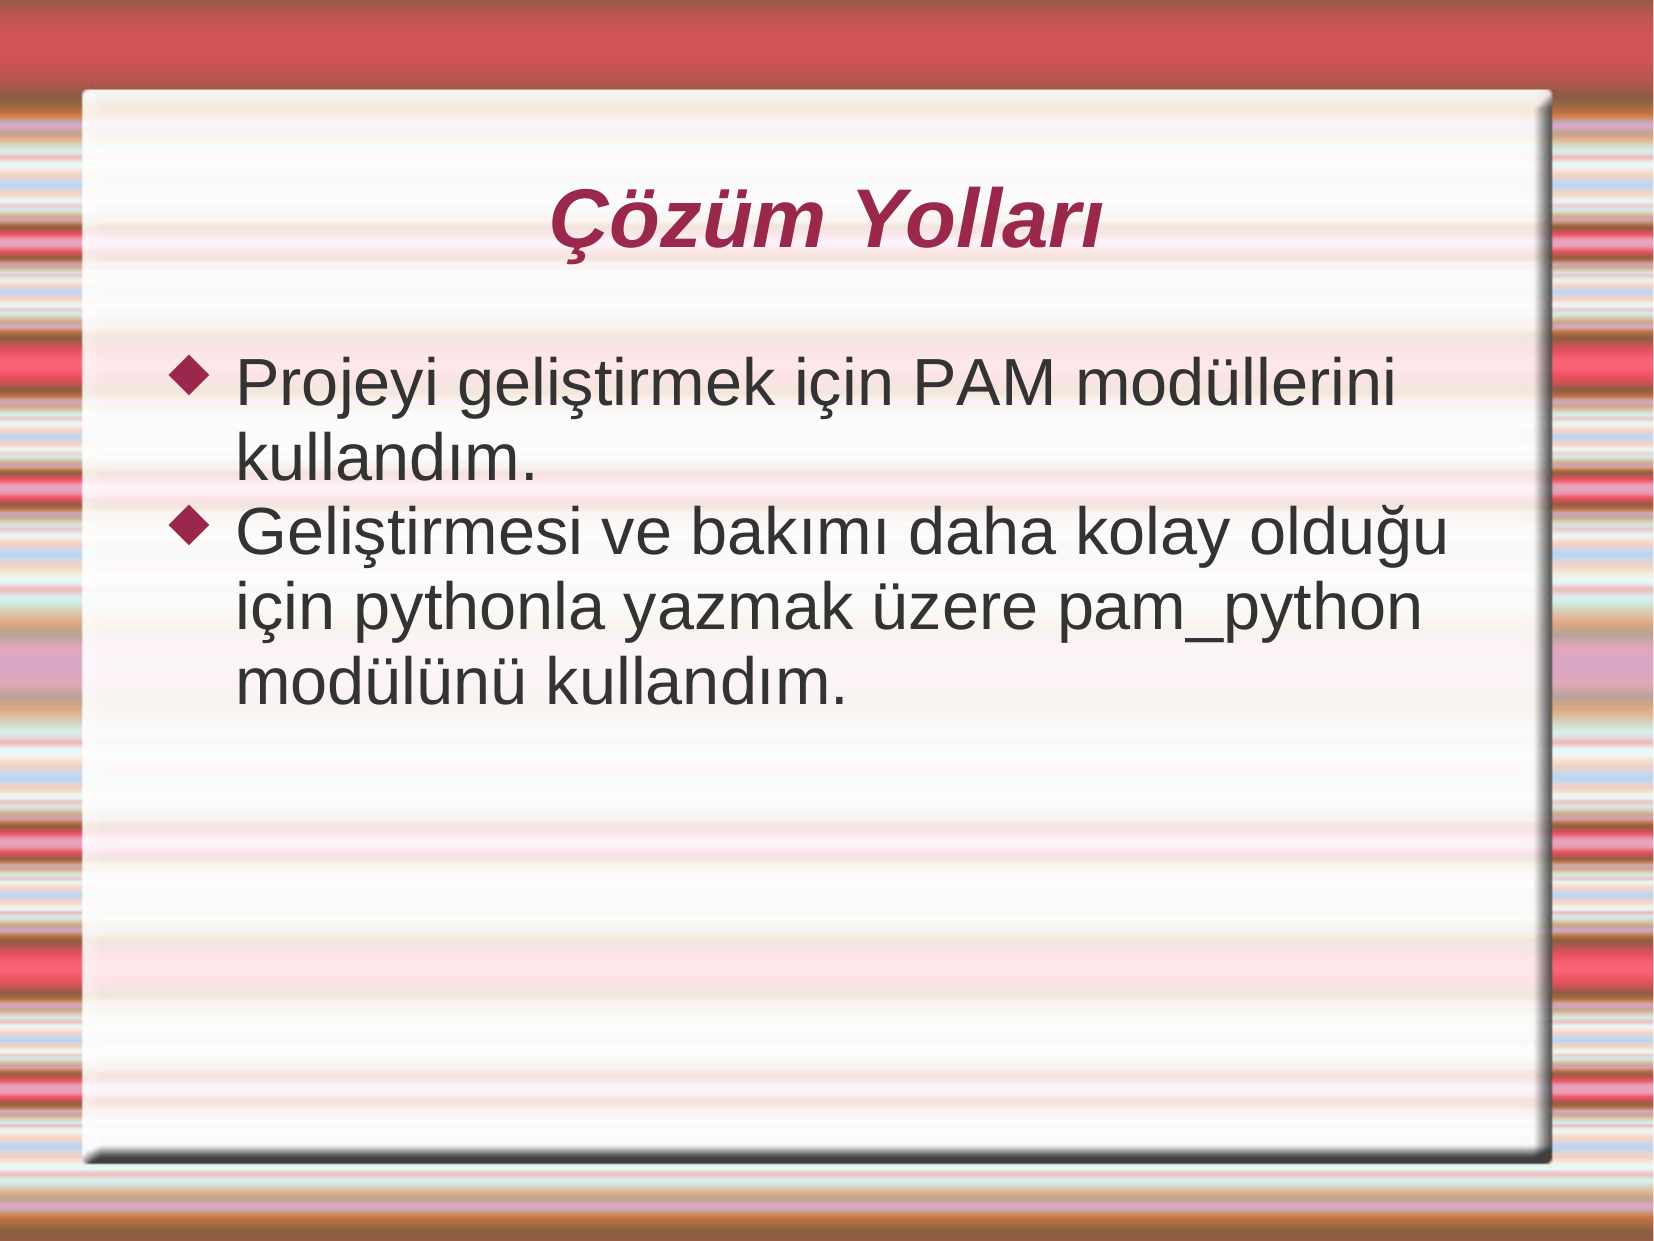

# Çözüm Yolları
Projeyi geliştirmek için PAM modüllerini kullandım.
Geliştirmesi ve bakımı daha kolay olduğu için pythonla yazmak üzere pam_python modülünü kullandım.